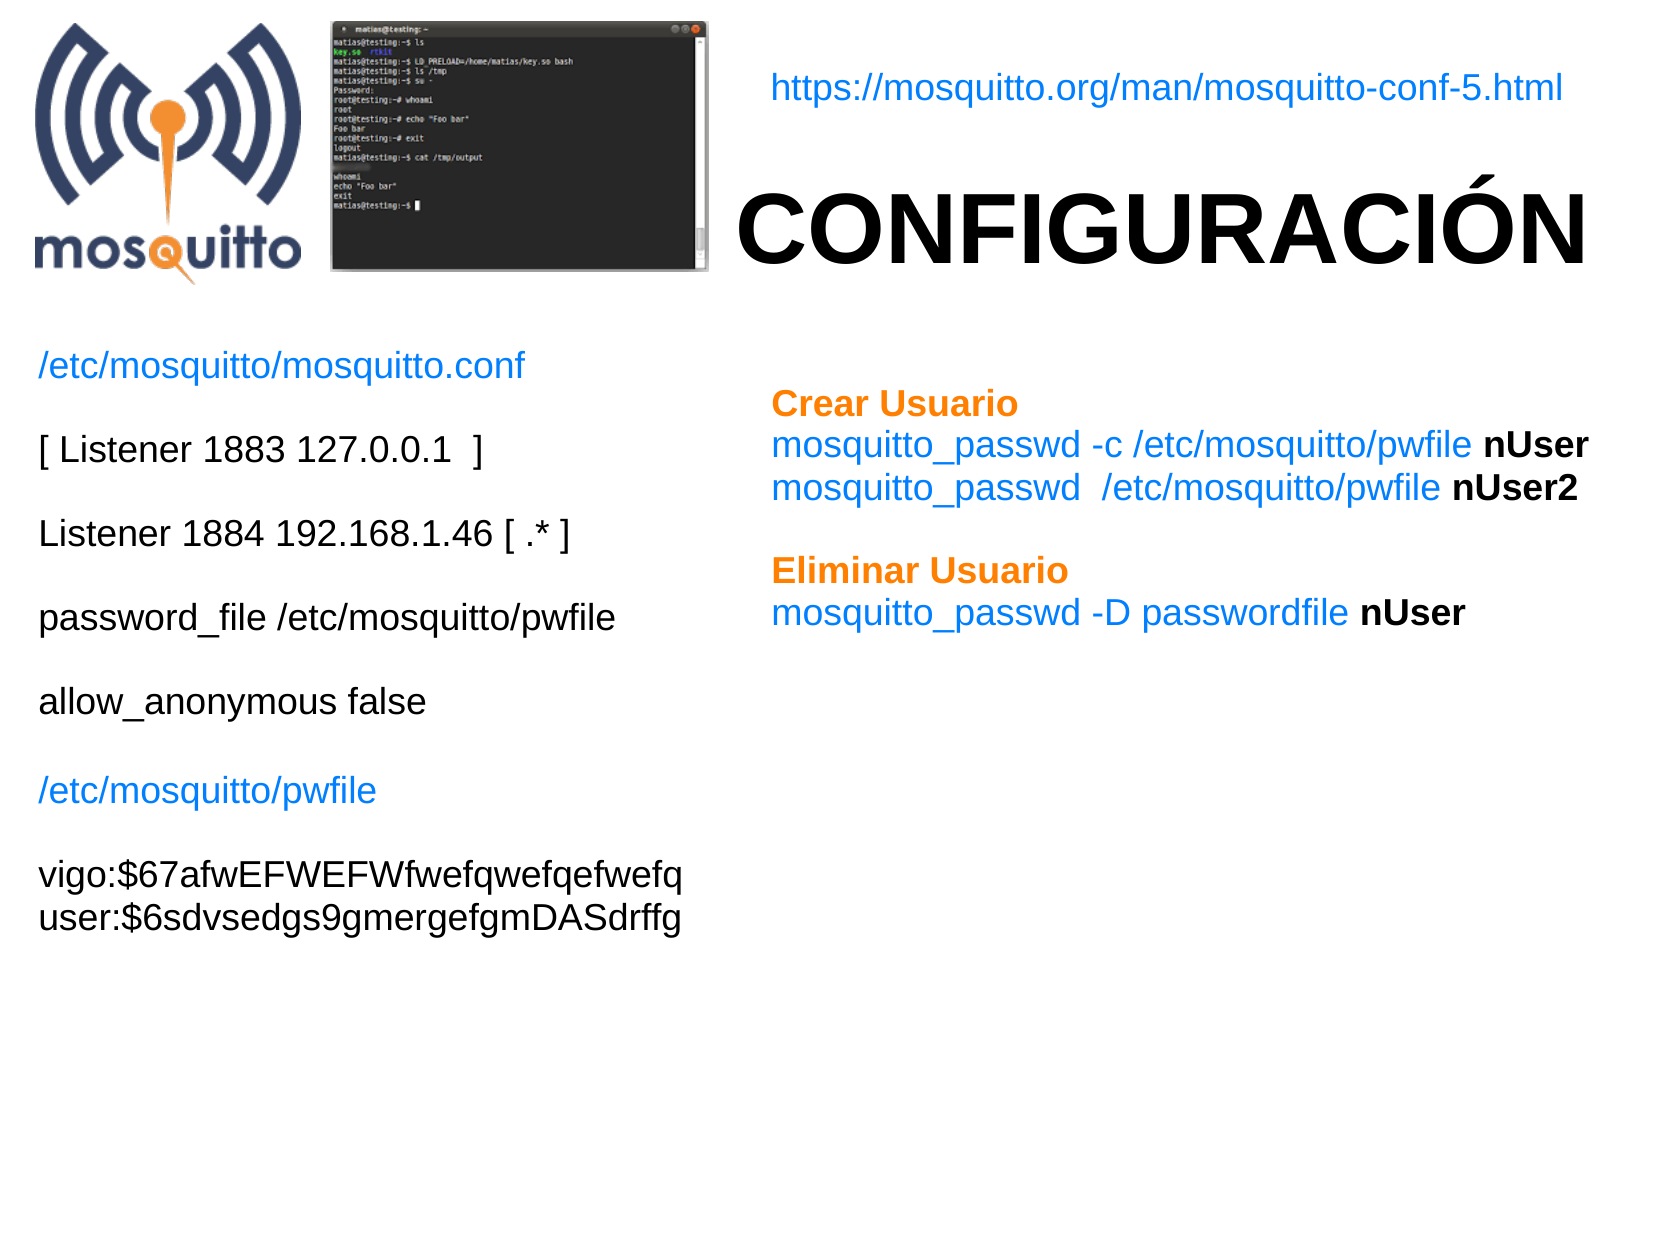

https://mosquitto.org/man/mosquitto-conf-5.html
CONFIGURACIÓN
/etc/mosquitto/mosquitto.conf
[ Listener 1883 127.0.0.1 ]
Listener 1884 192.168.1.46 [ .* ]
password_file /etc/mosquitto/pwfile
allow_anonymous false
Crear Usuario
mosquitto_passwd -c /etc/mosquitto/pwfile nUser
mosquitto_passwd /etc/mosquitto/pwfile nUser2
Eliminar Usuario
mosquitto_passwd -D passwordfile nUser
/etc/mosquitto/pwfile
vigo:$67afwEFWEFWfwefqwefqefwefq
user:$6sdvsedgs9gmergefgmDASdrffg